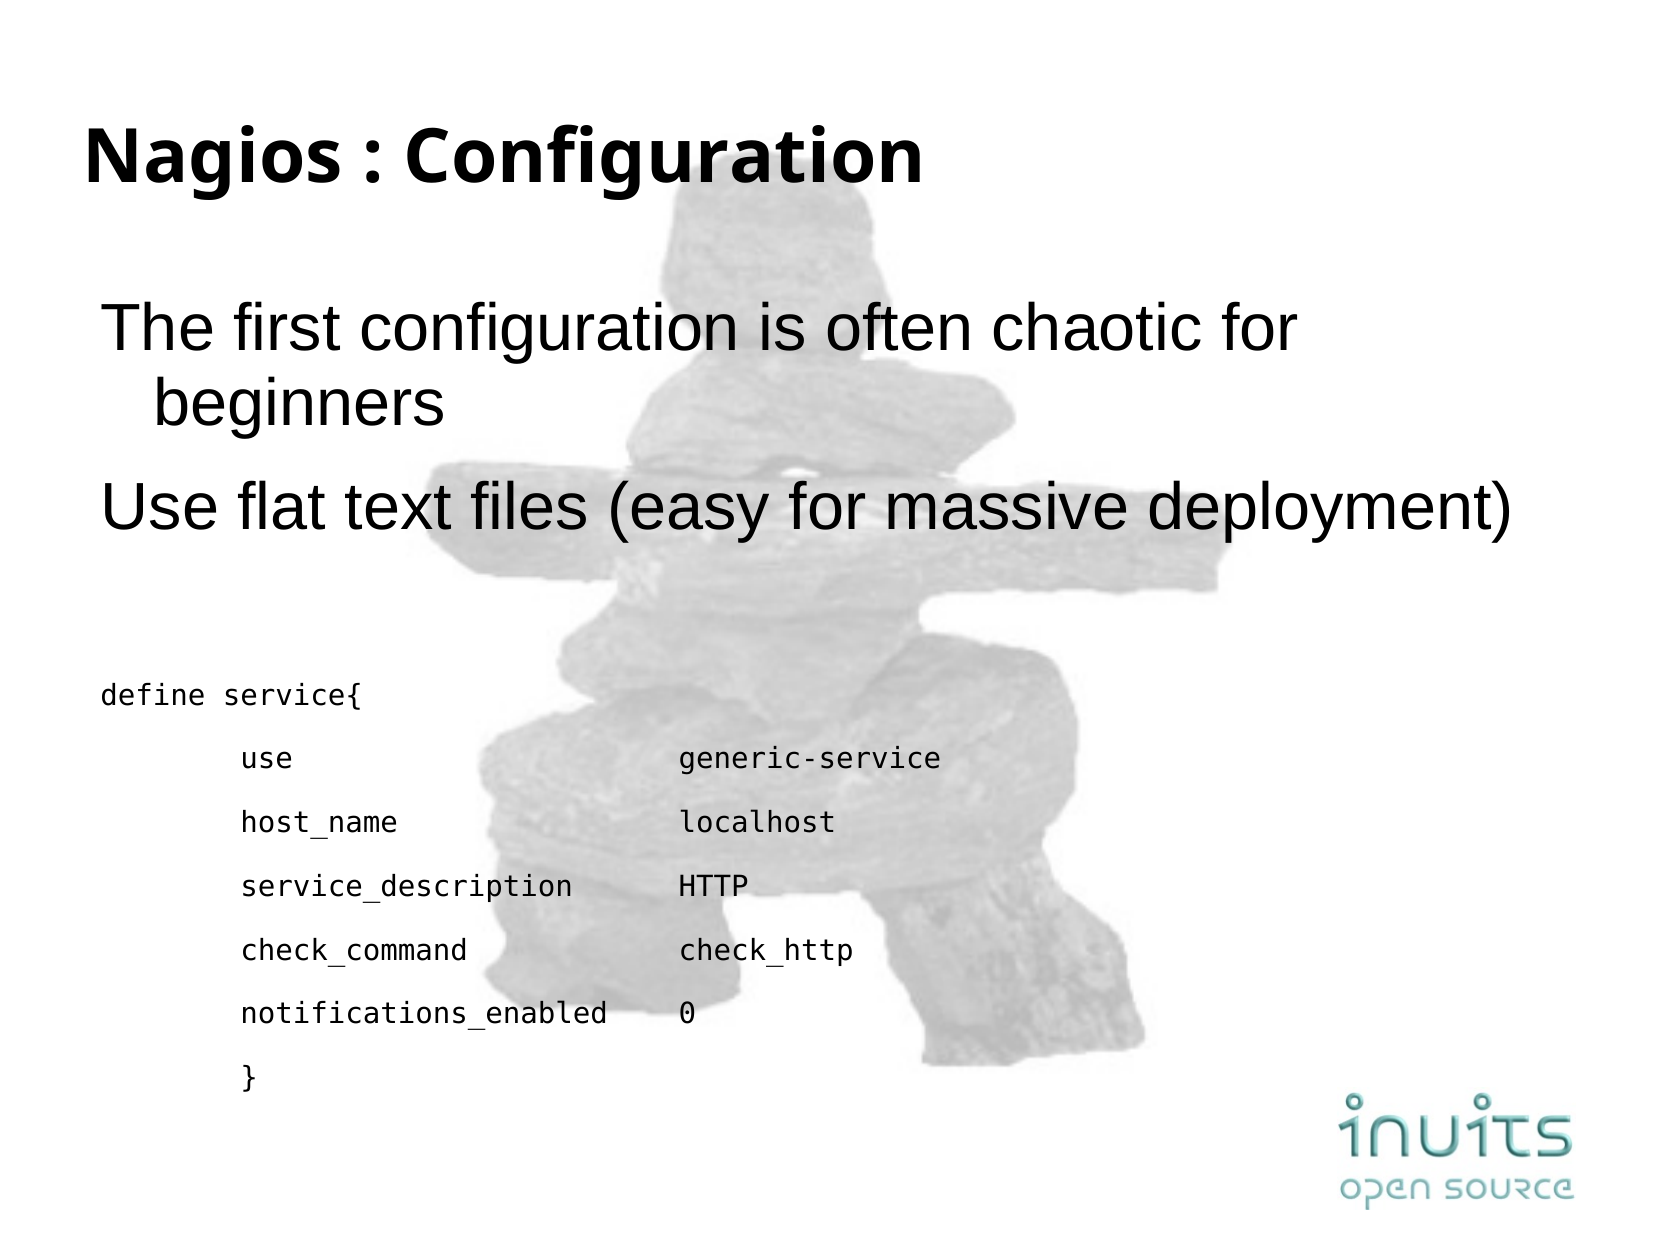

# Nagios : Configuration
The first configuration is often chaotic for beginners
Use flat text files (easy for massive deployment)
define service{
 use						generic-service
 host_name				localhost
 service_description		HTTP
 check_command			check_http
 notifications_enabled	0
 }
30